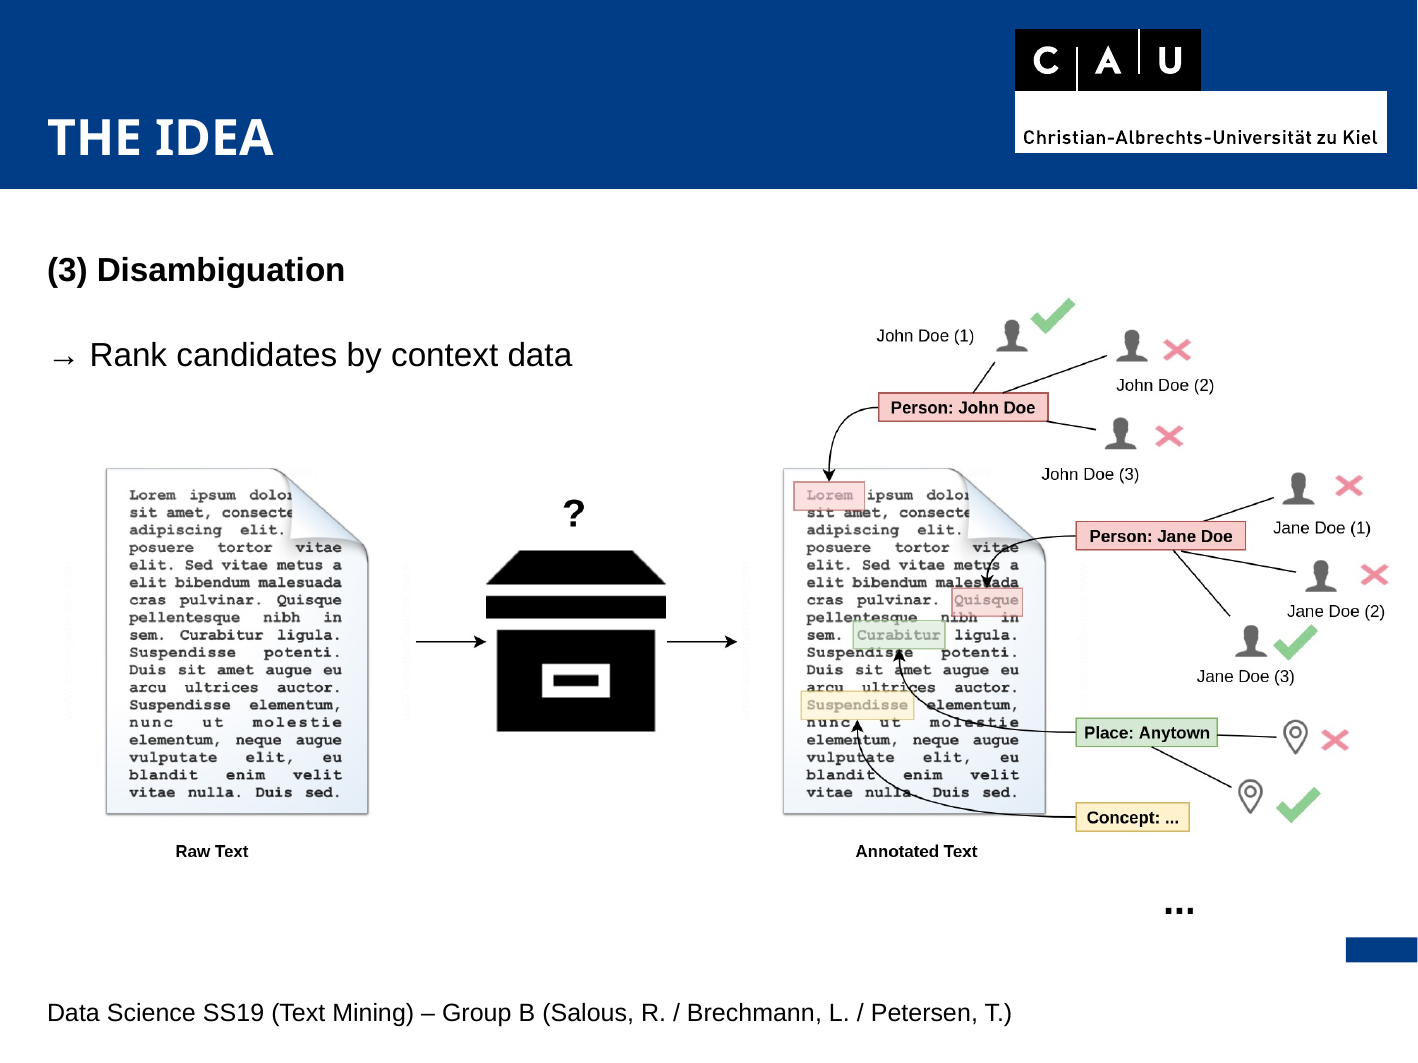

THE IDEA
(3) Disambiguation
→ Rank candidates by context data
Data Science SS19 (Text Mining) – Group B (Salous, R. / Brechmann, L. / Petersen, T.)